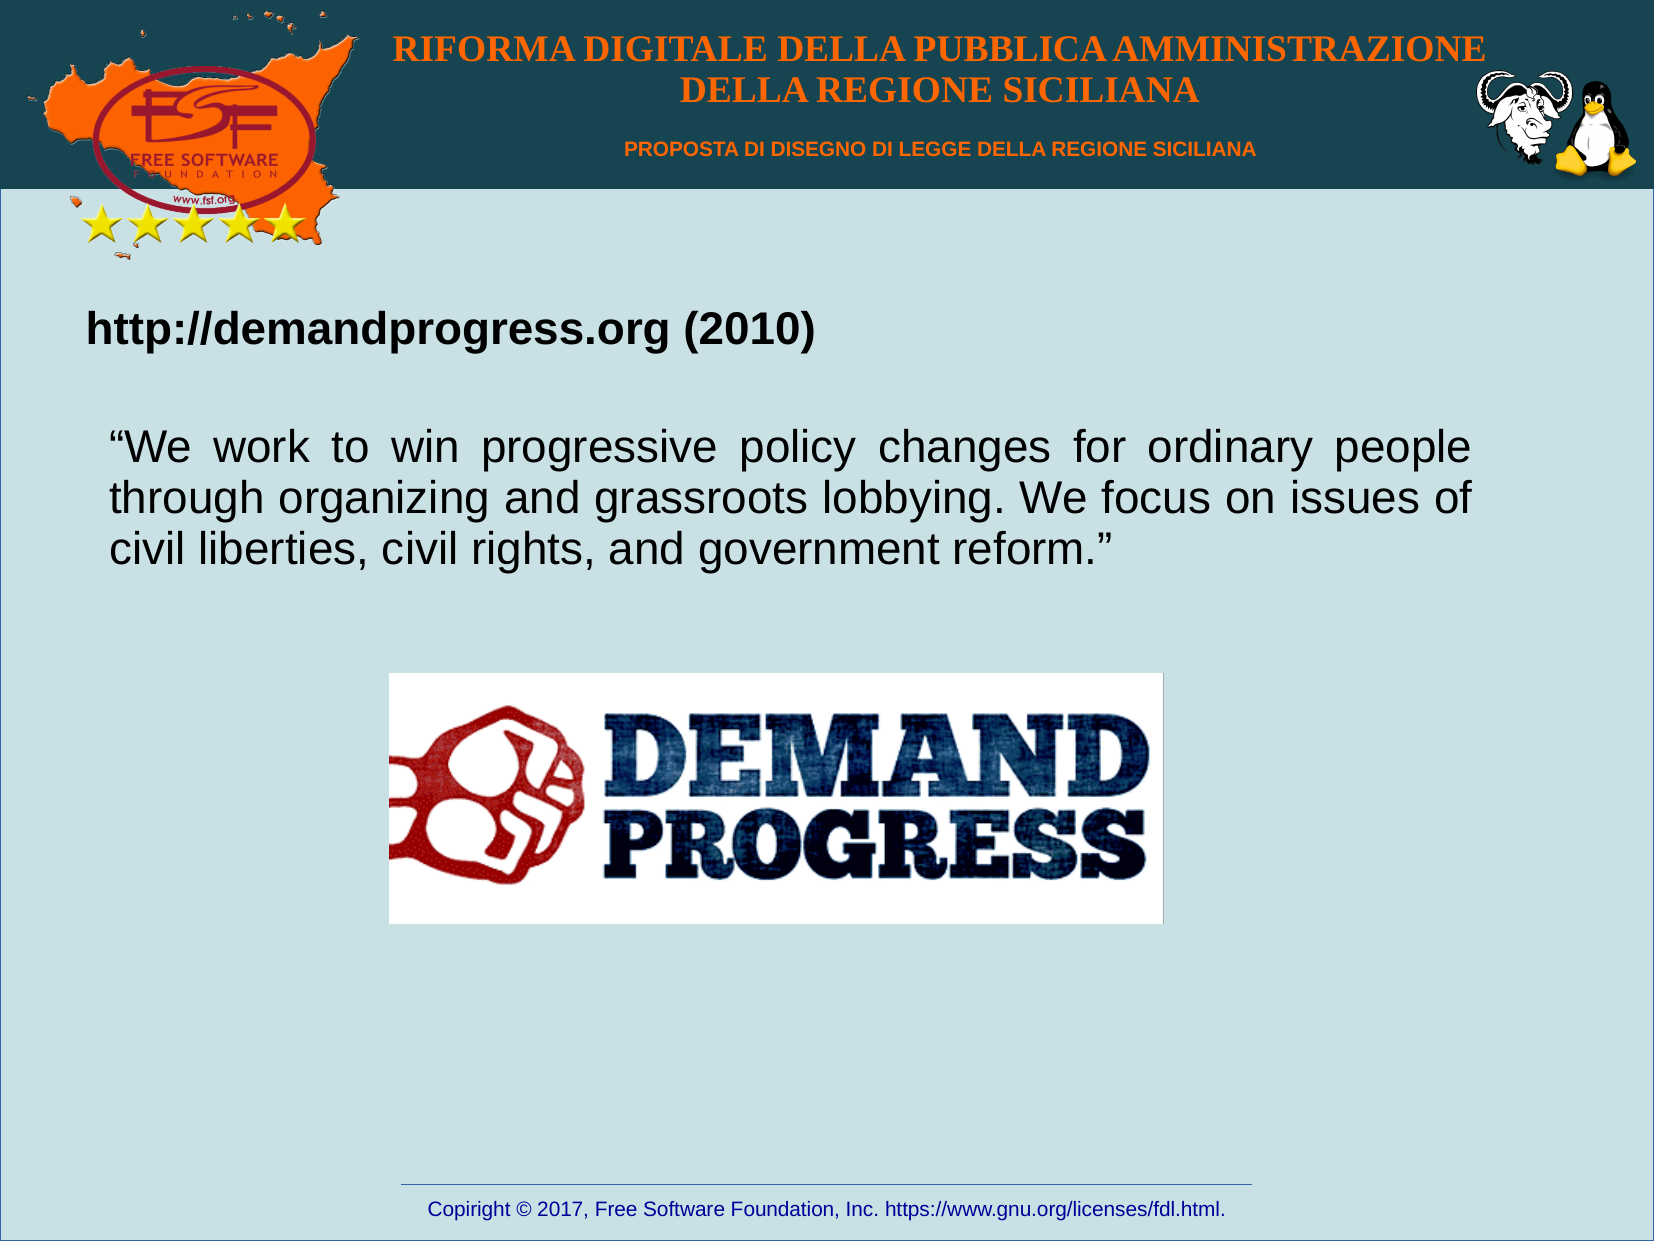

http://demandprogress.org (2010)
“We work to win progressive policy changes for ordinary people through organizing and grassroots lobbying. We focus on issues of civil liberties, civil rights, and government reform.”